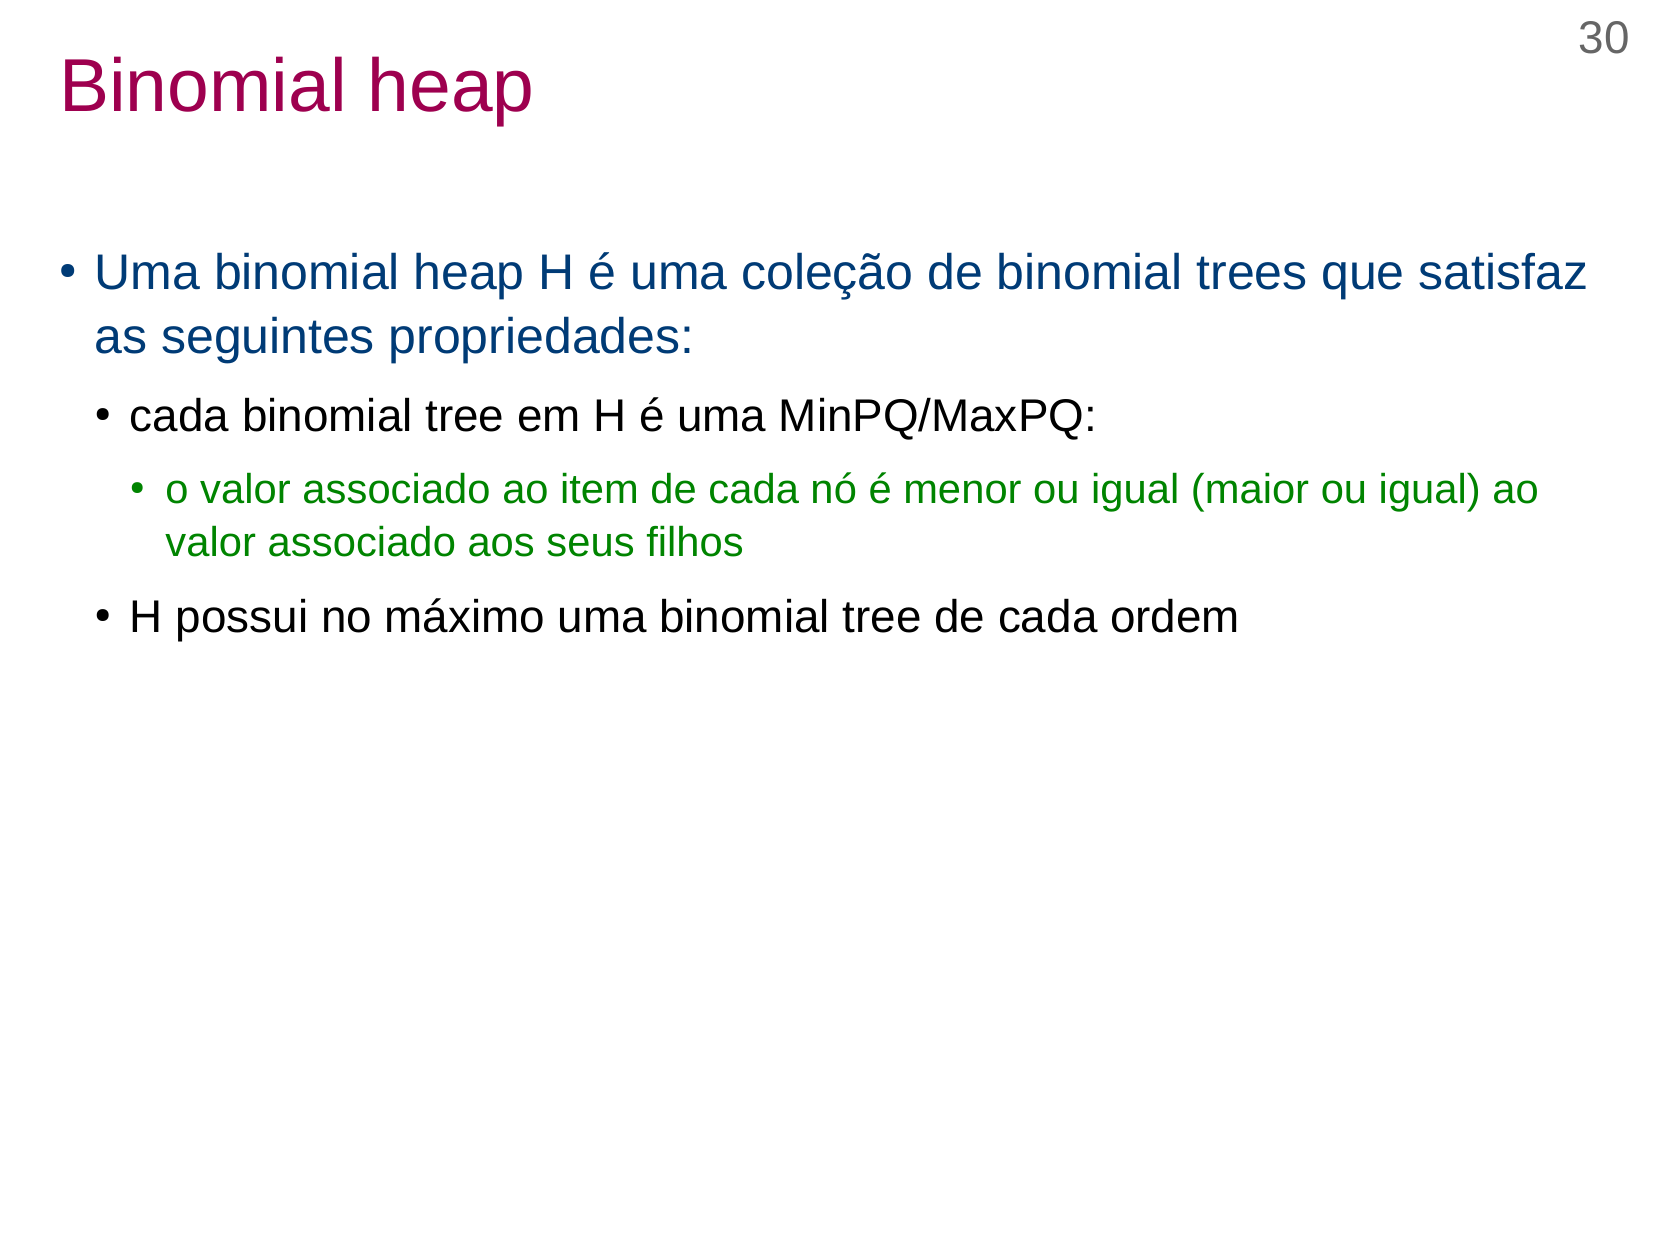

30
# Binomial heap
Uma binomial heap H é uma coleção de binomial trees que satisfaz as seguintes propriedades:
cada binomial tree em H é uma MinPQ/MaxPQ:
o valor associado ao item de cada nó é menor ou igual (maior ou igual) ao valor associado aos seus filhos
H possui no máximo uma binomial tree de cada ordem